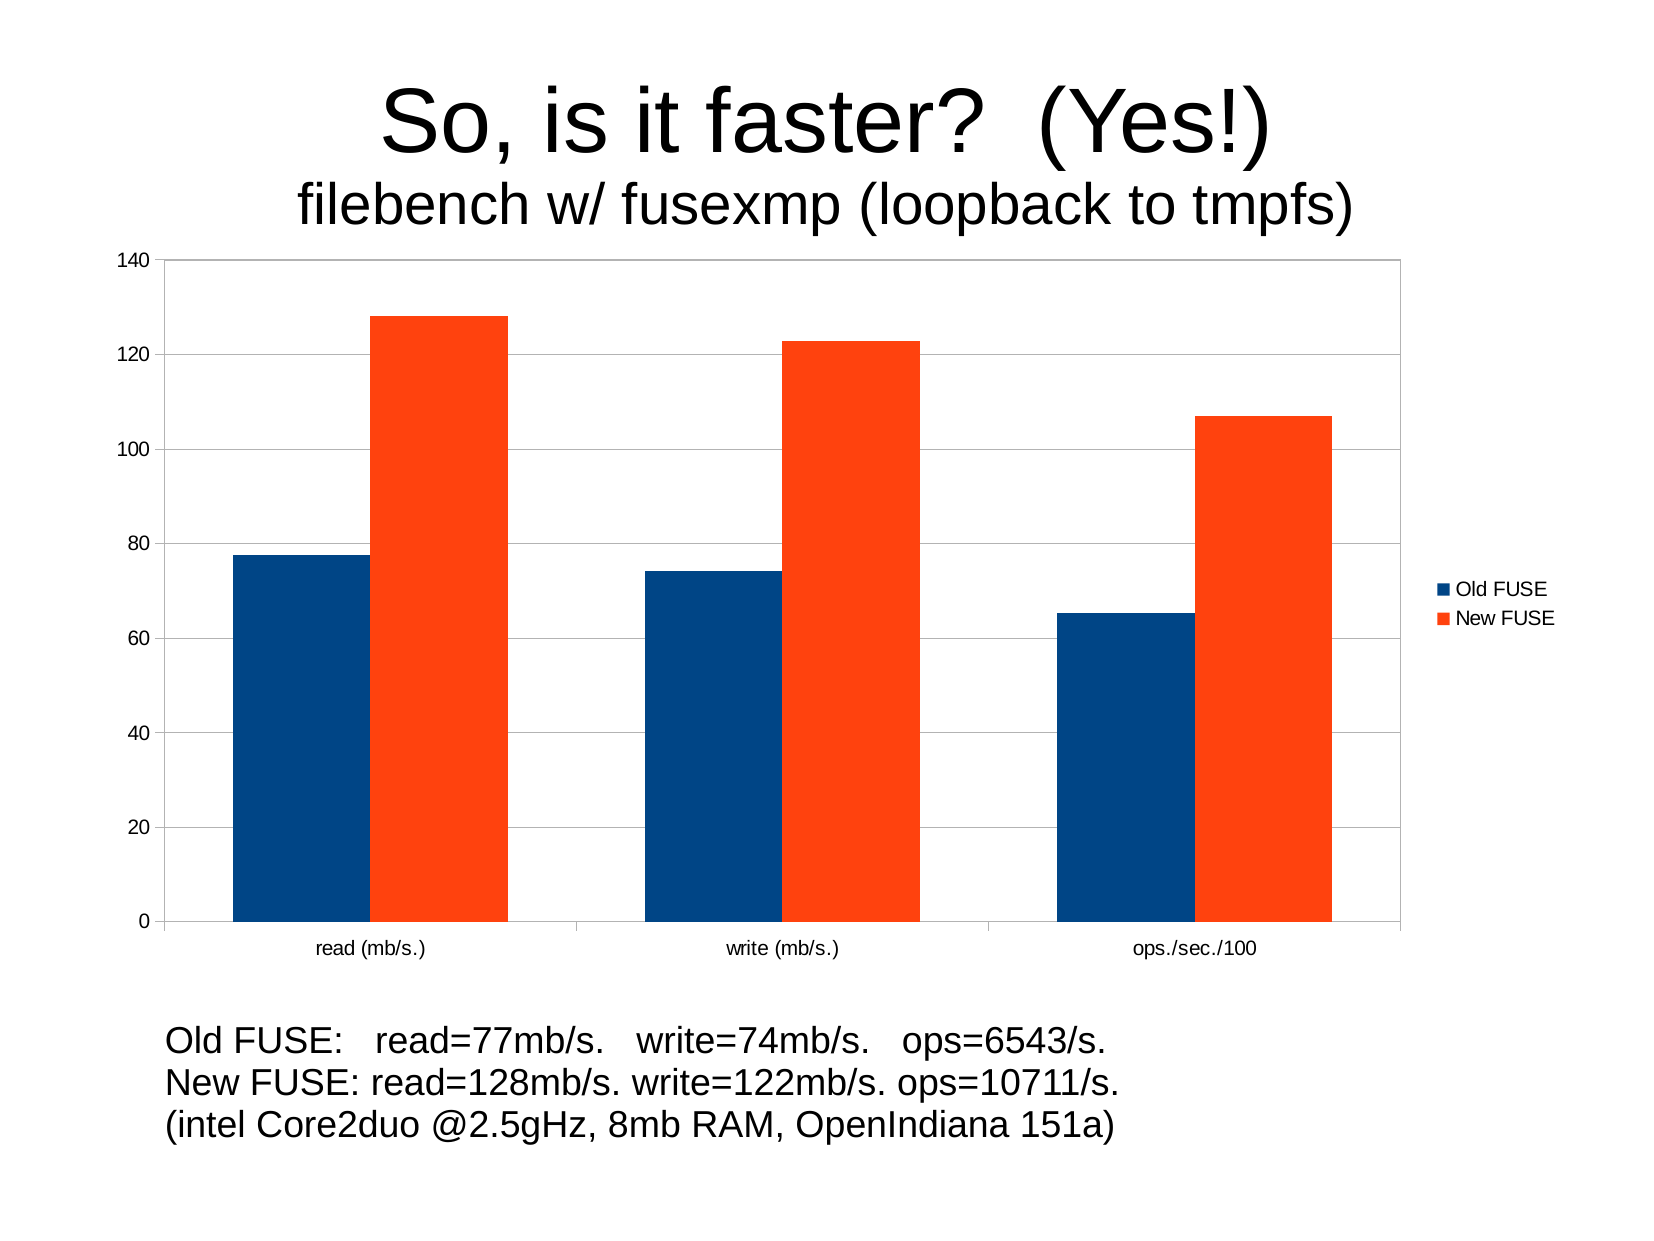

# So, is it faster? (Yes!) filebench w/ fusexmp (loopback to tmpfs)
### Chart
| Category | Old FUSE | New FUSE |
|---|---|---|
| read (mb/s.) | 77.7 | 128.1 |
| write (mb/s.) | 74.2 | 122.8 |
| ops./sec./100 | 65.32 | 107.0 |Old FUSE: read=77mb/s. write=74mb/s. ops=6543/s.
New FUSE: read=128mb/s. write=122mb/s. ops=10711/s.
(intel Core2duo @2.5gHz, 8mb RAM, OpenIndiana 151a)